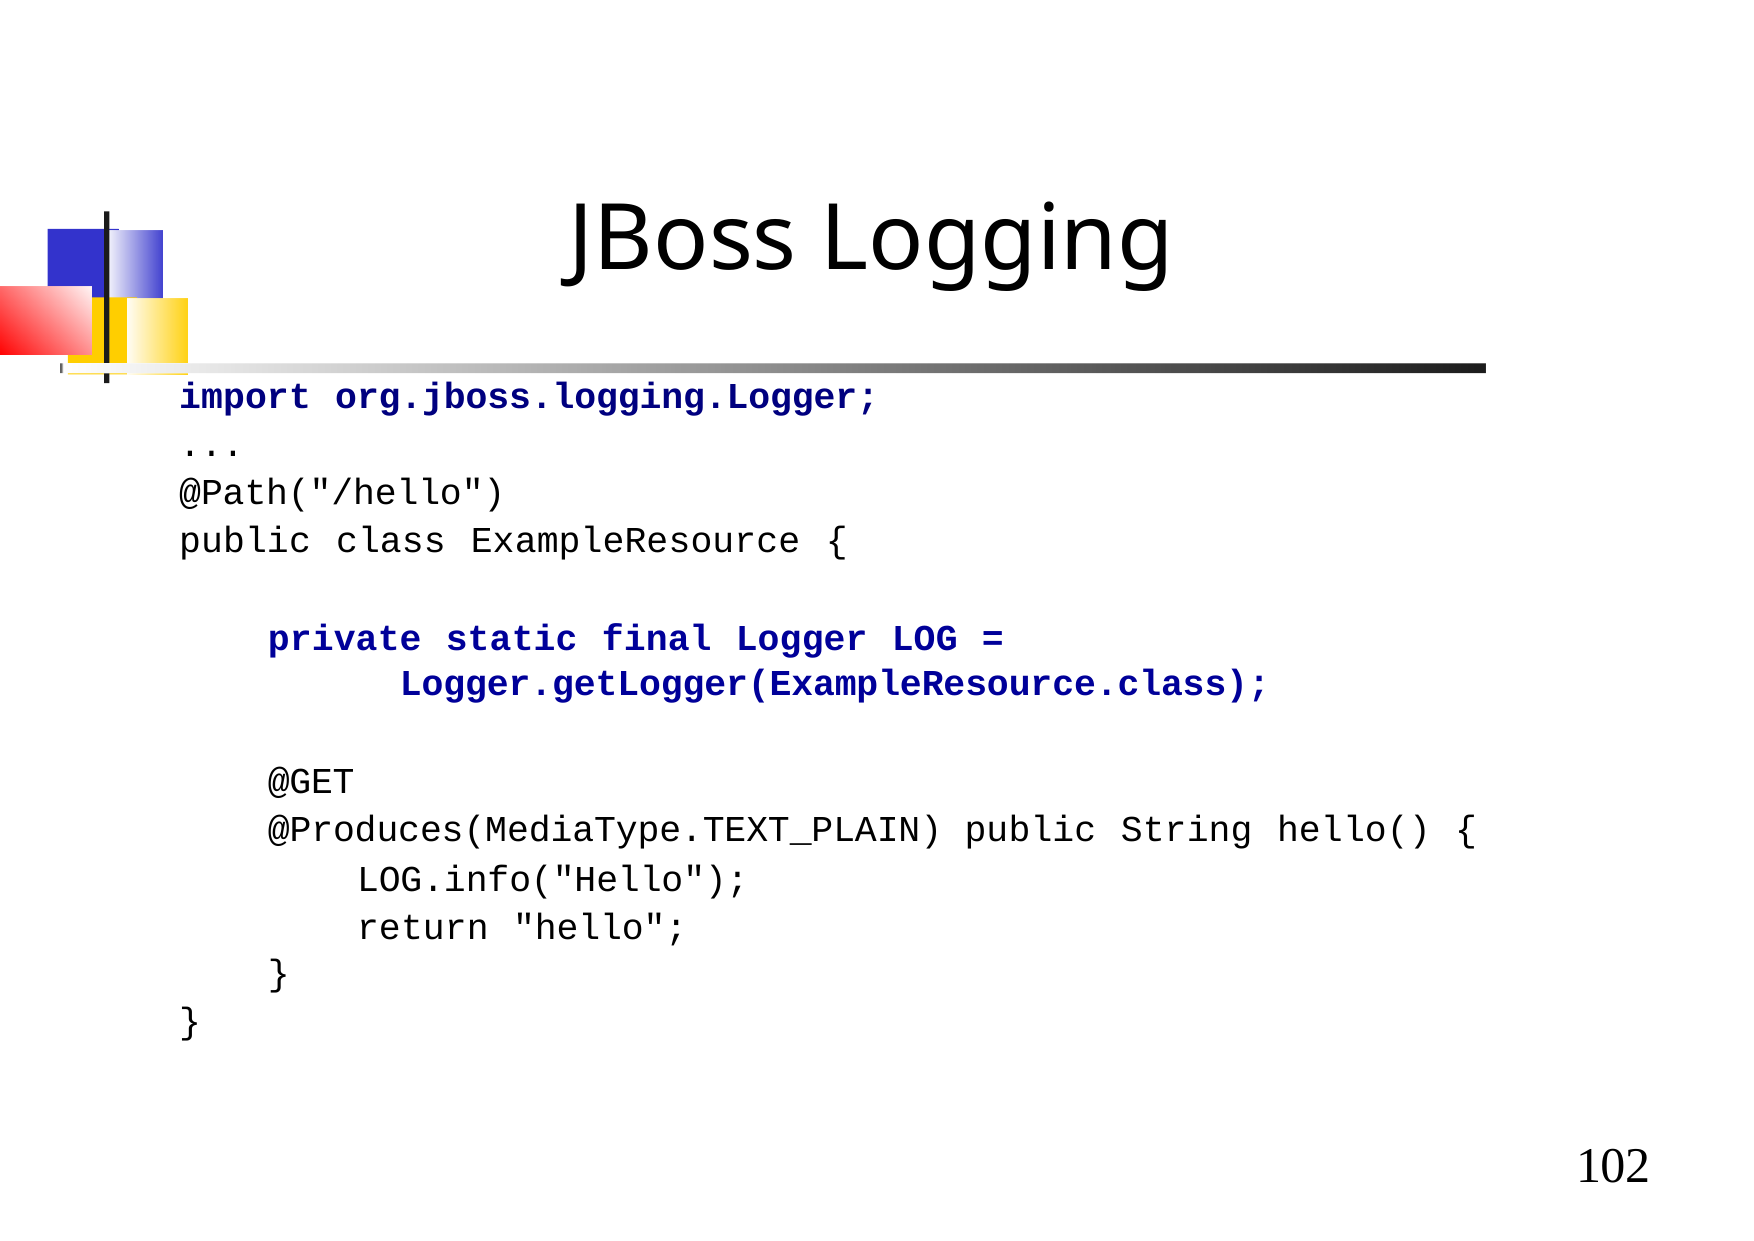

# JBoss Logging
import org.jboss.logging.Logger;
...
@Path("/hello")
public class ExampleResource {
private static final Logger LOG =
 Logger.getLogger(ExampleResource.class);
@GET
@Produces(MediaType.TEXT_PLAIN) public String hello() {
LOG.info("Hello");
return "hello";
}
}
102